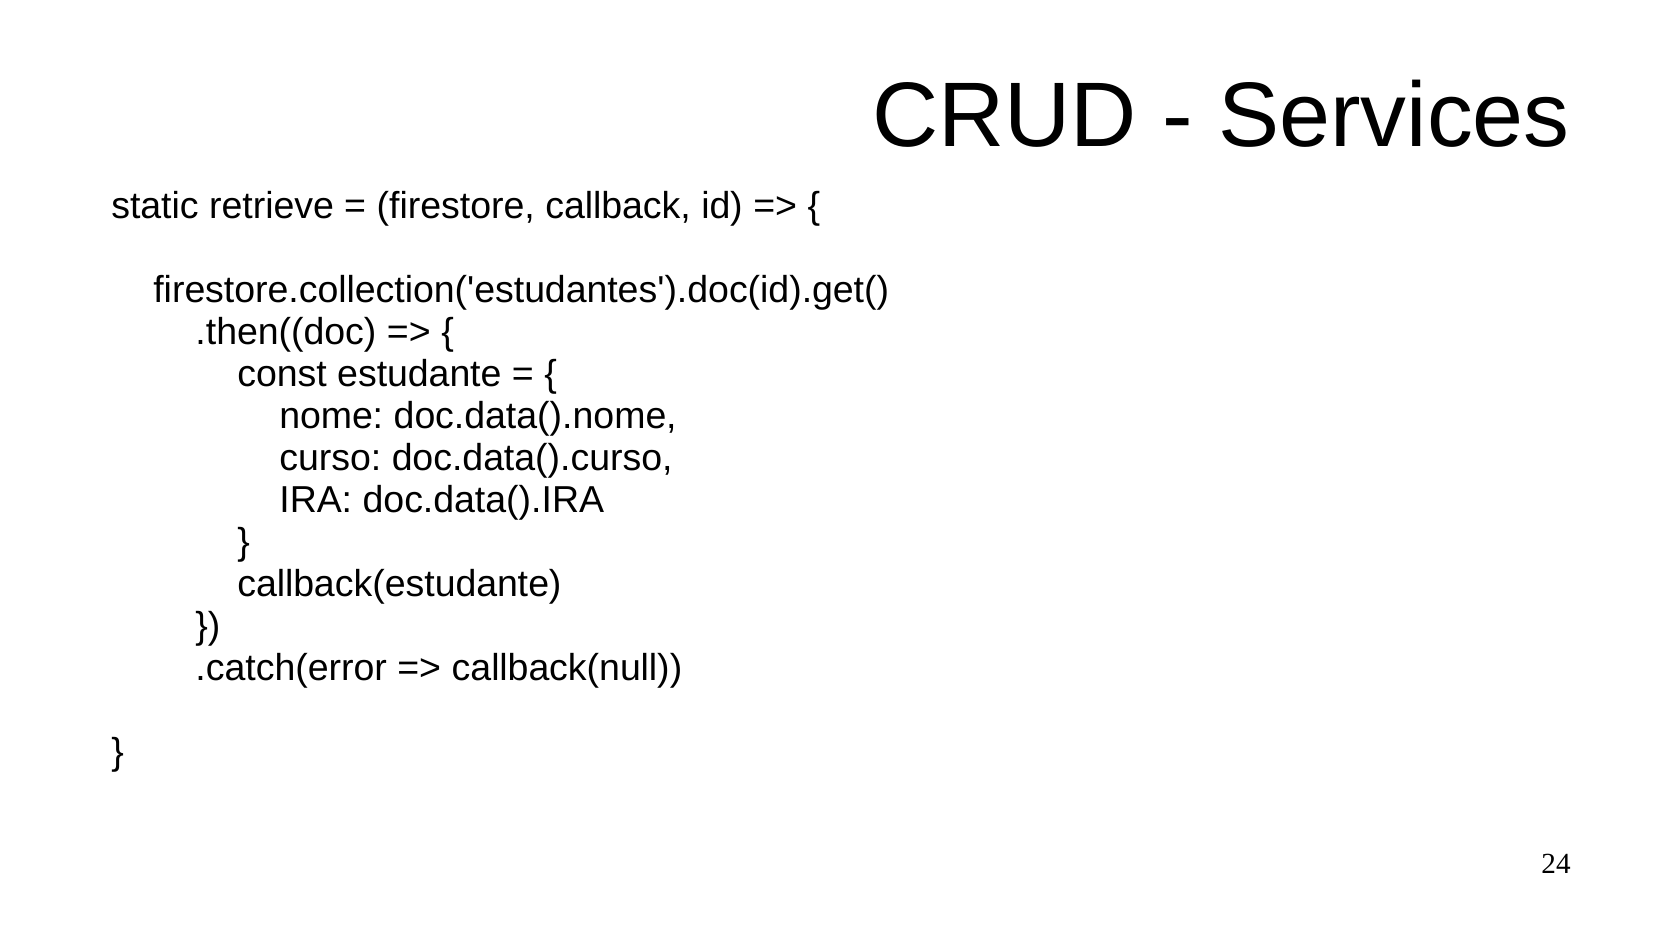

# CRUD - Services
 static retrieve = (firestore, callback, id) => {
 firestore.collection('estudantes').doc(id).get()
 .then((doc) => {
 const estudante = {
 nome: doc.data().nome,
 curso: doc.data().curso,
 IRA: doc.data().IRA
 }
 callback(estudante)
 })
 .catch(error => callback(null))
 }
24